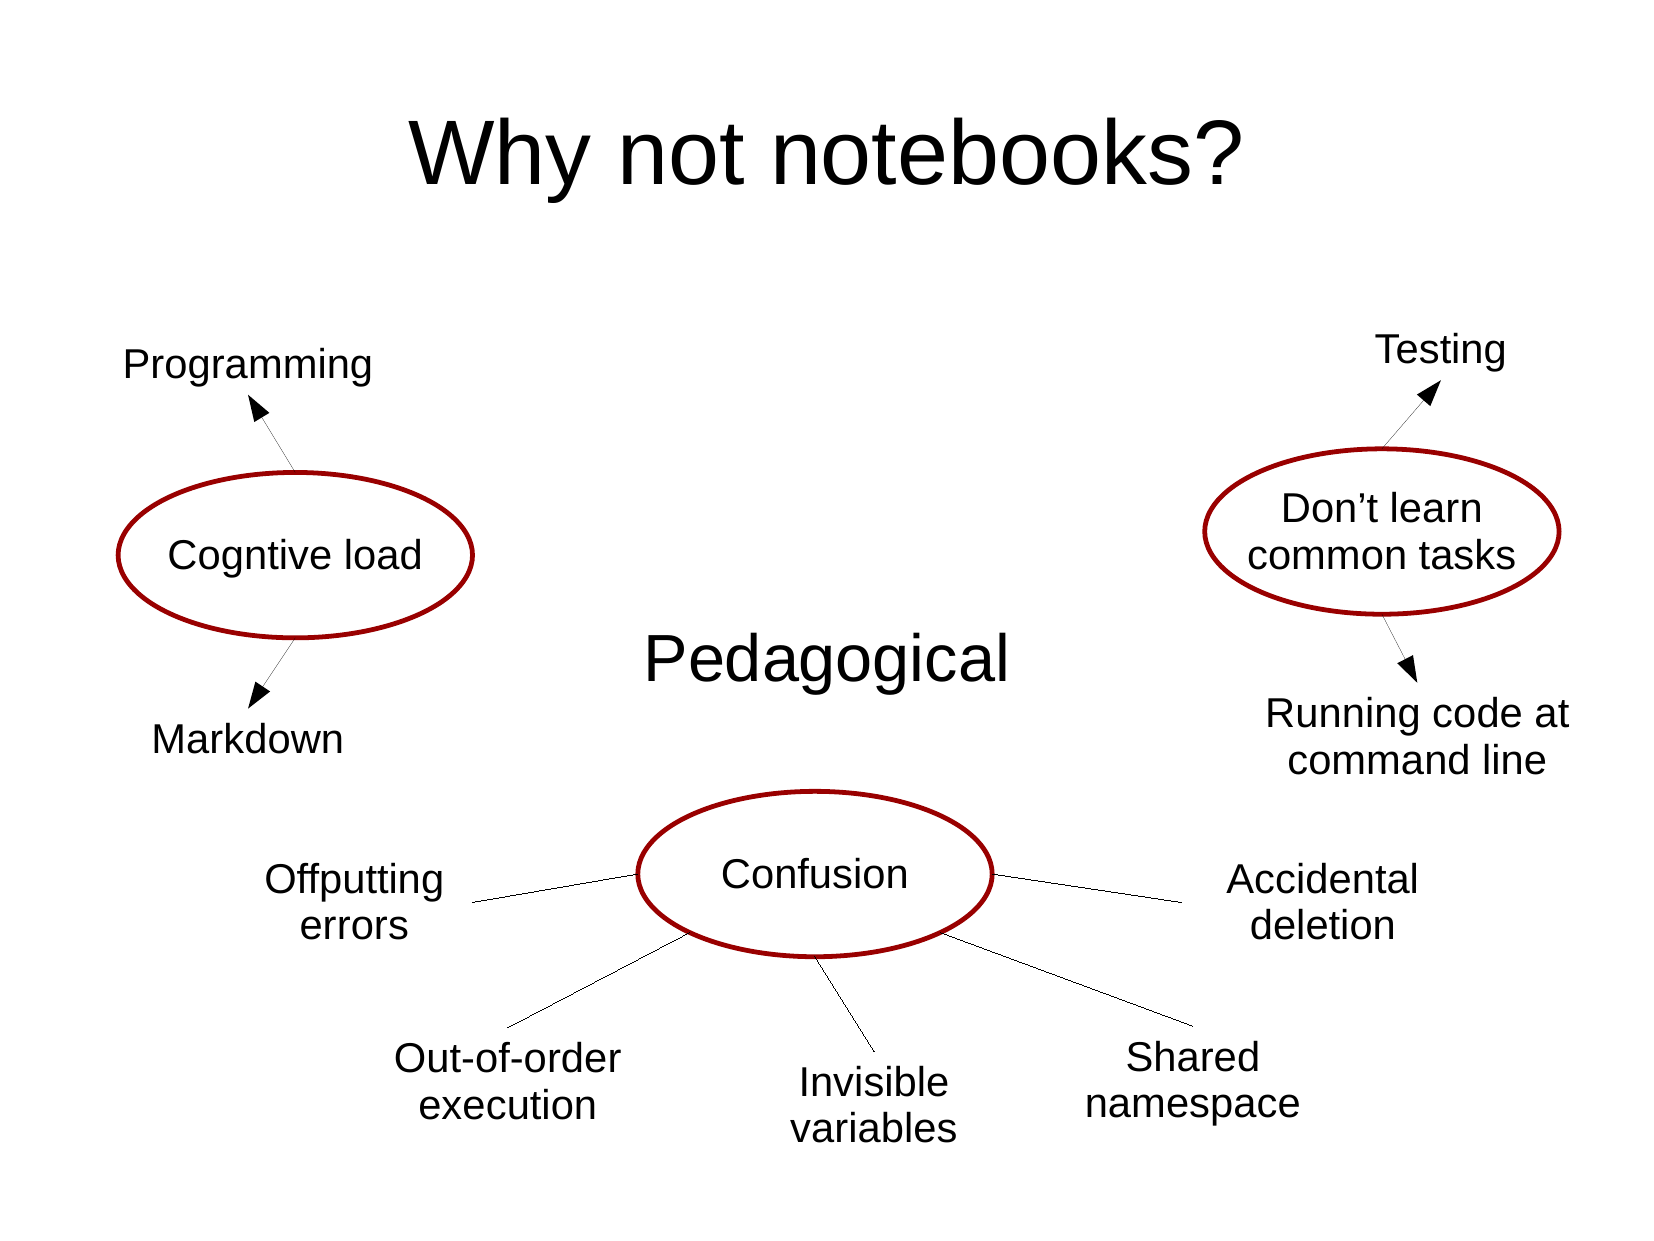

# Why not notebooks?
Testing
Programming
Don’t learn
common tasks
Cogntive load
Pedagogical
Running code at command line
Markdown
Confusion
Offputting
errors
Accidental
deletion
Shared namespace
Out-of-order
execution
Invisible
variables